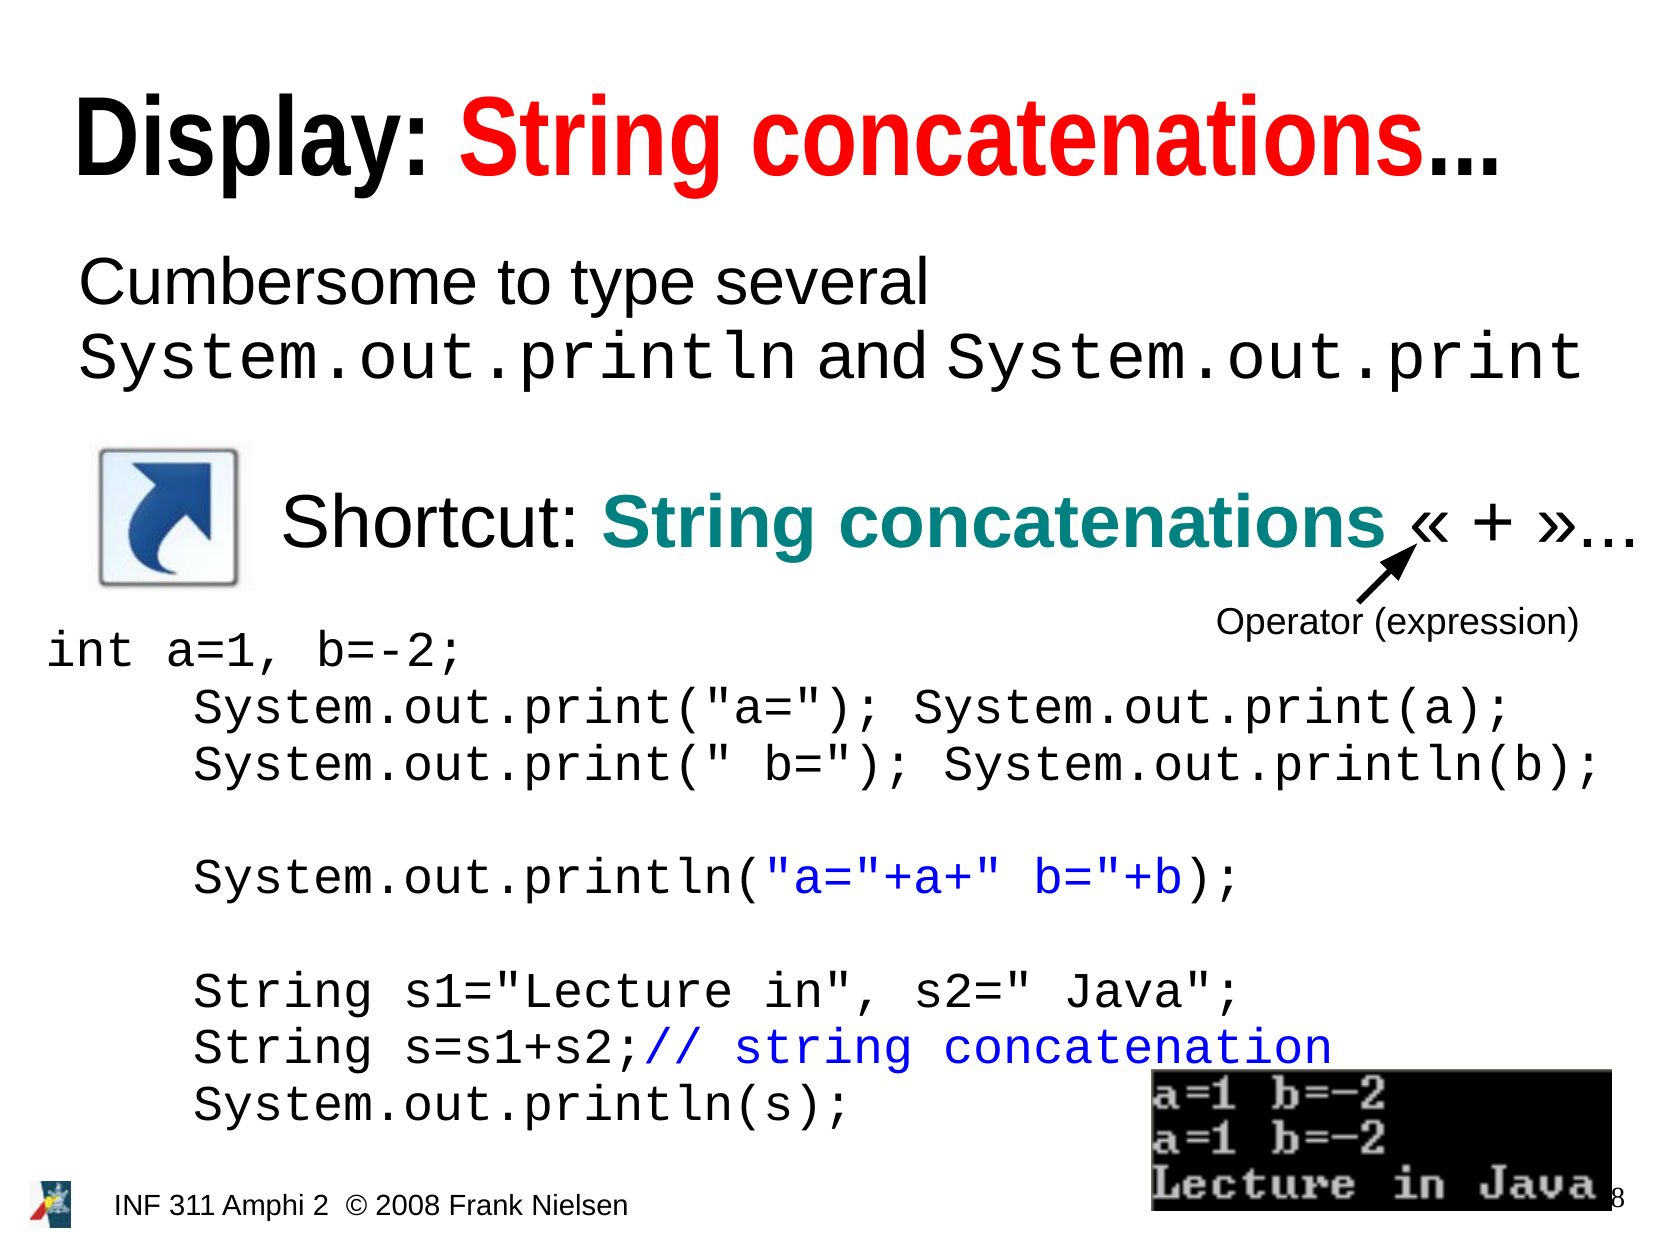

Display: String concatenations...
Cumbersome to type several
System.out.println and System.out.print
Shortcut: String concatenations « + »...
Operator (expression)
int a=1, b=-2;
		System.out.print("a="); System.out.print(a);
		System.out.print(" b="); System.out.println(b);
		System.out.println("a="+a+" b="+b);
		String s1="Lecture in", s2=" Java";
		String s=s1+s2;// string concatenation
		System.out.println(s);